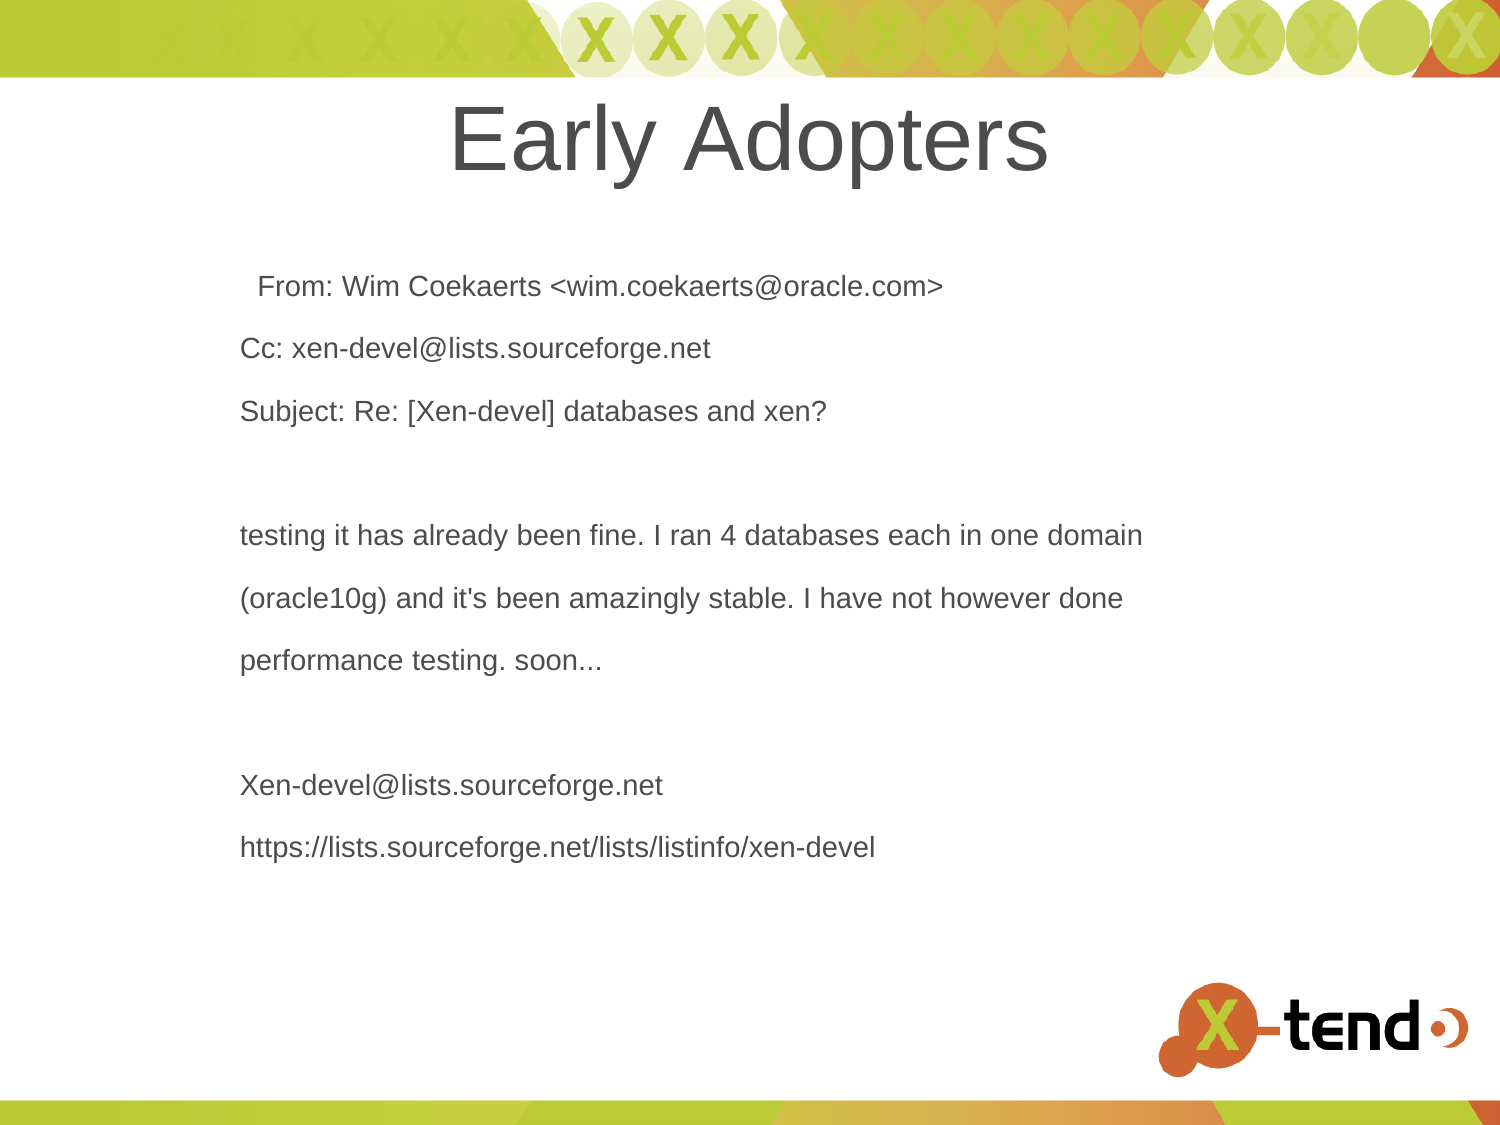

Early Adopters
# From: Wim Coekaerts <wim.coekaerts@oracle.com>
Cc: xen-devel@lists.sourceforge.net
Subject: Re: [Xen-devel] databases and xen?
testing it has already been fine. I ran 4 databases each in one domain
(oracle10g) and it's been amazingly stable. I have not however done
performance testing. soon...
Xen-devel@lists.sourceforge.net
https://lists.sourceforge.net/lists/listinfo/xen-devel